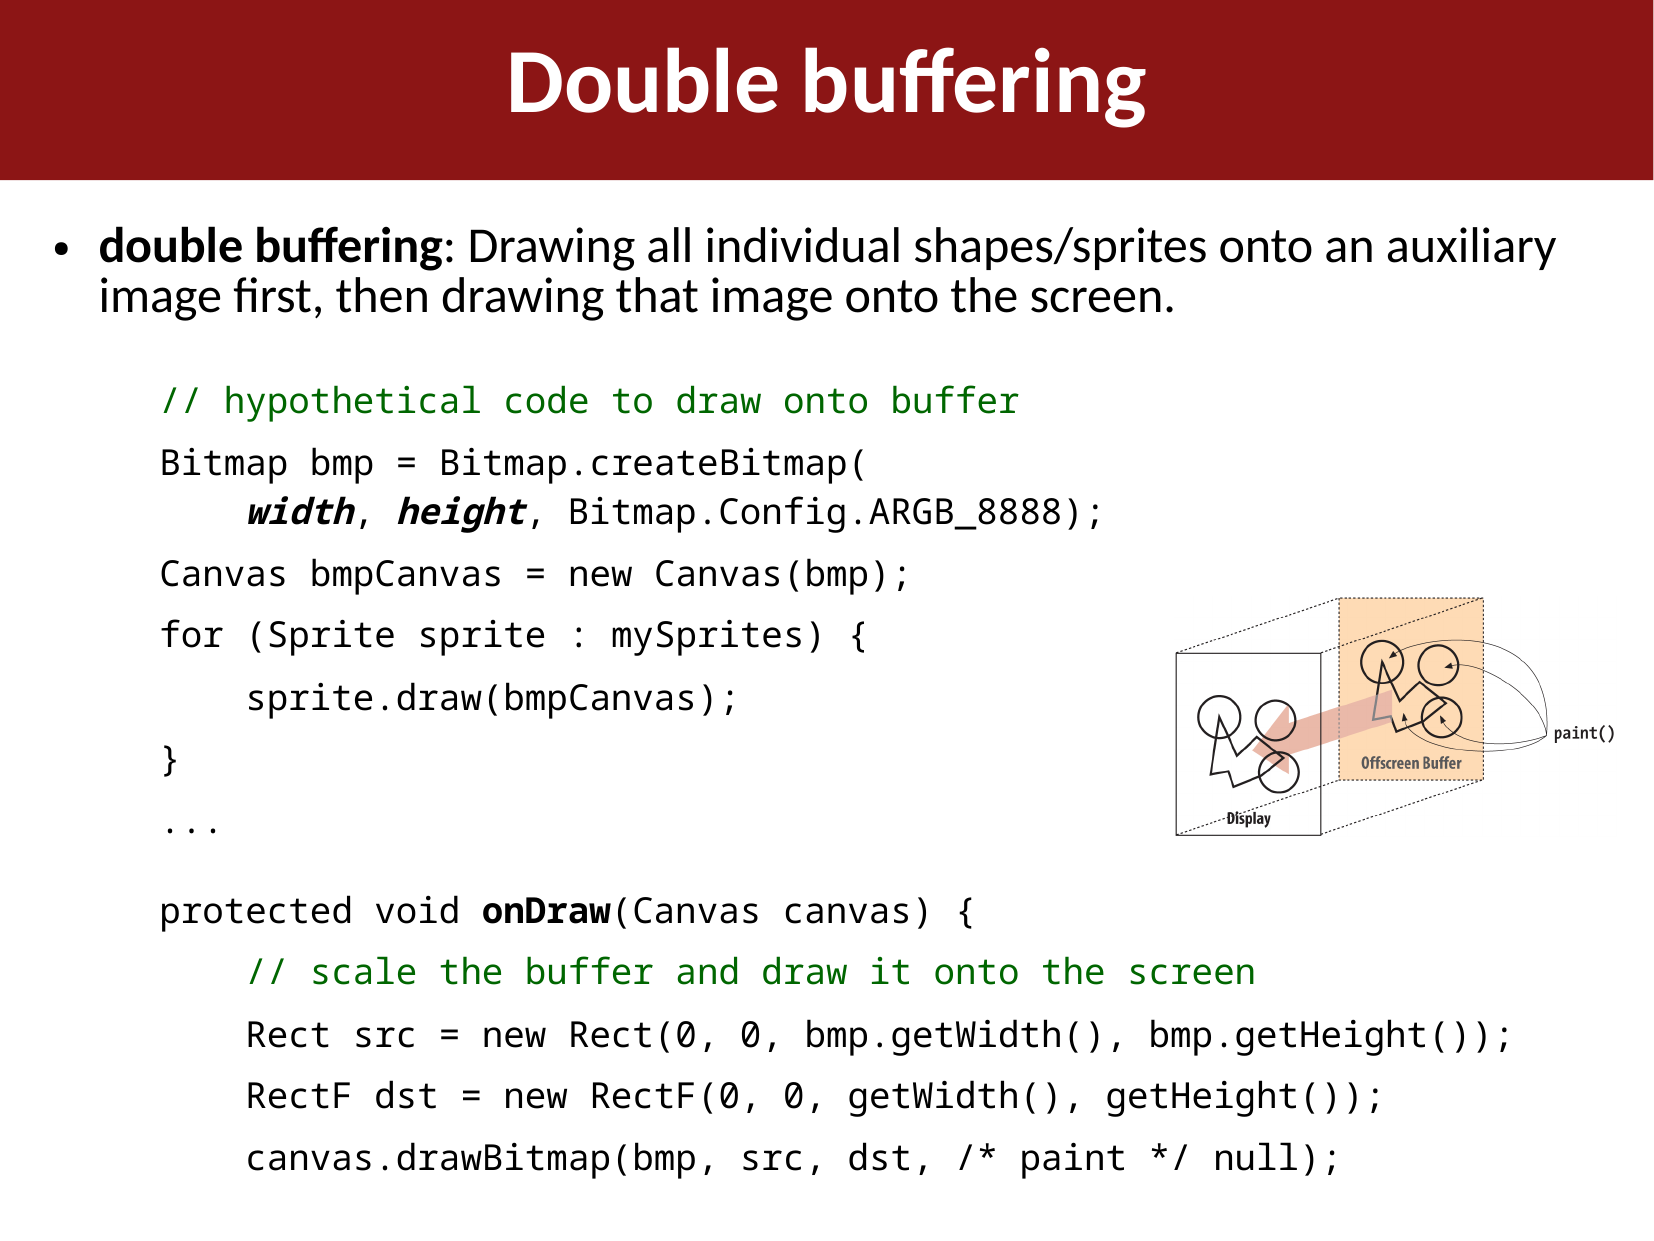

# Double buffering
double buffering: Drawing all individual shapes/sprites onto an auxiliary image first, then drawing that image onto the screen.
// hypothetical code to draw onto buffer
Bitmap bmp = Bitmap.createBitmap(
 width, height, Bitmap.Config.ARGB_8888);
Canvas bmpCanvas = new Canvas(bmp);
for (Sprite sprite : mySprites) {
 sprite.draw(bmpCanvas);
}
...
protected void onDraw(Canvas canvas) {
 // scale the buffer and draw it onto the screen
 Rect src = new Rect(0, 0, bmp.getWidth(), bmp.getHeight());
 RectF dst = new RectF(0, 0, getWidth(), getHeight());
 canvas.drawBitmap(bmp, src, dst, /* paint */ null);